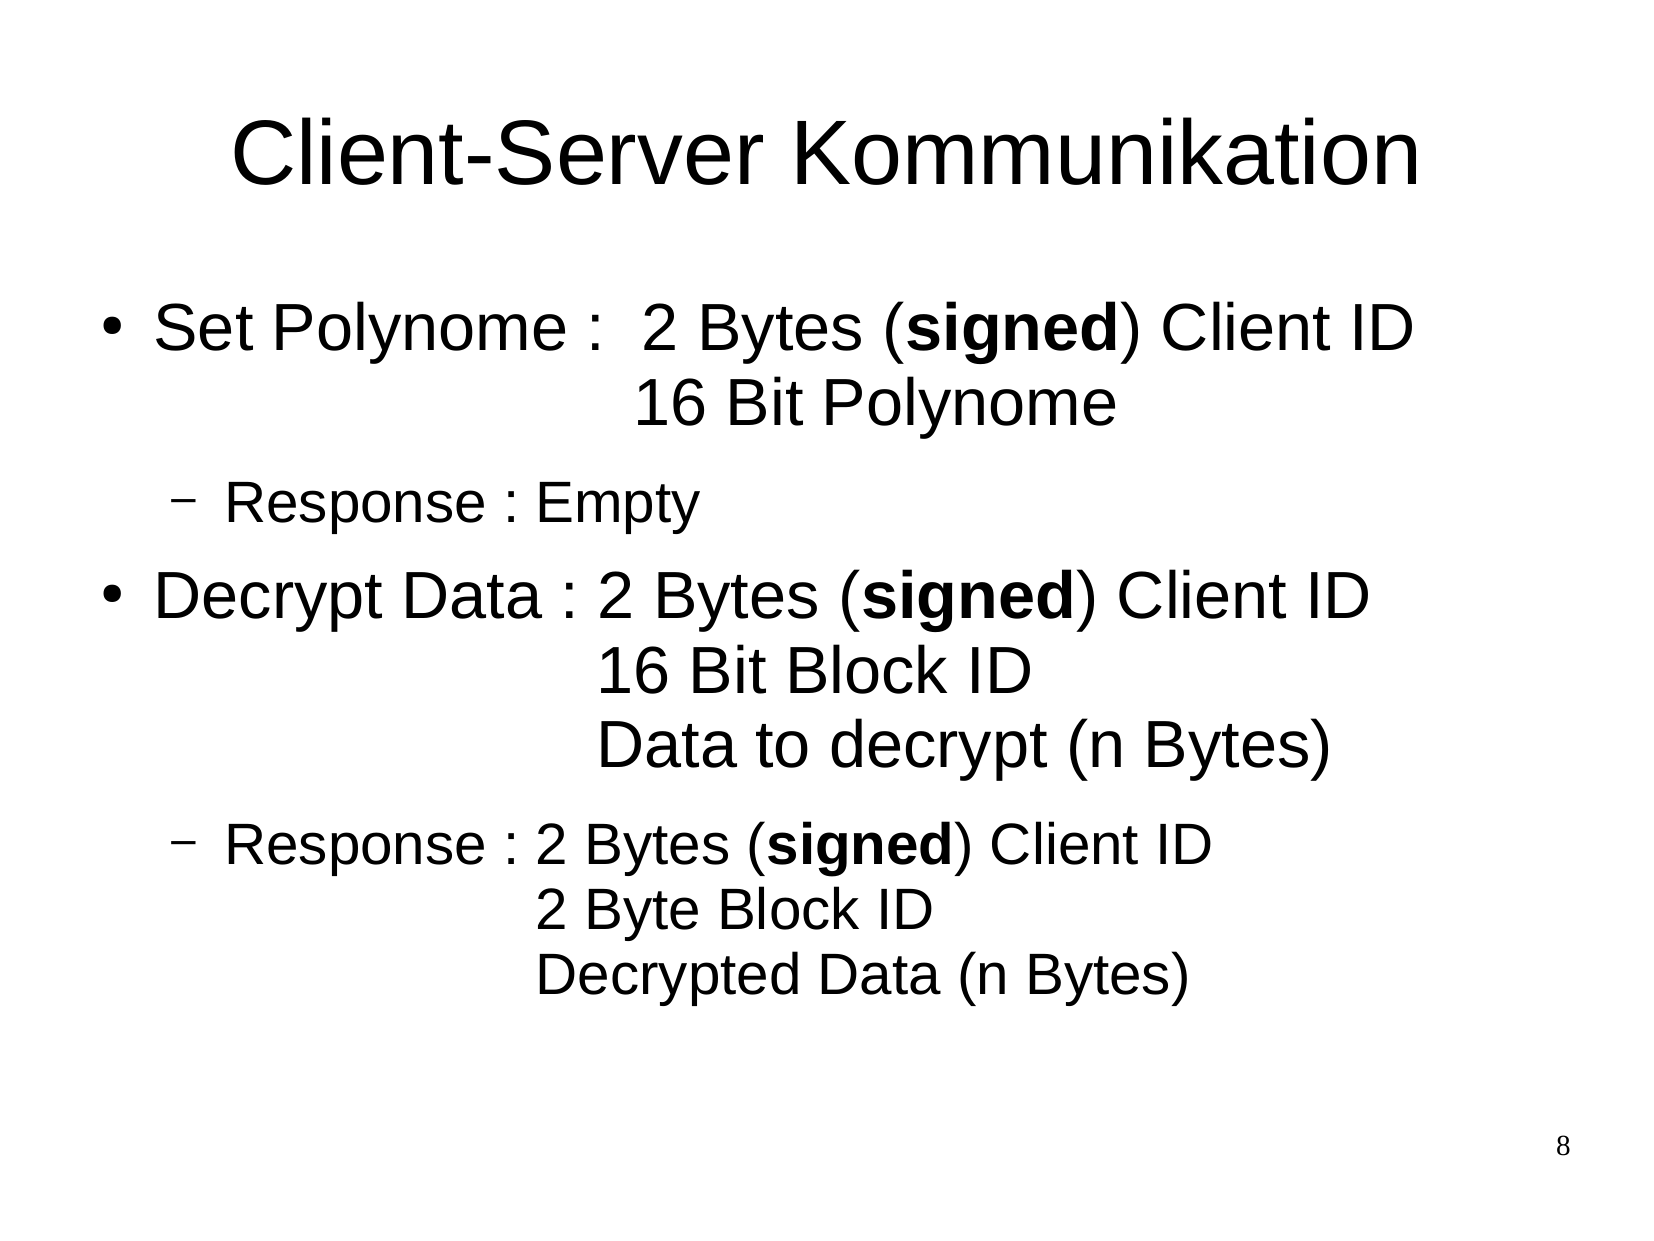

# Client-Server Kommunikation
Set Polynome : 2 Bytes (signed) Client ID
						 16 Bit Polynome
Response : Empty
Decrypt Data : 2 Bytes (signed) Client ID
						16 Bit Block ID
						Data to decrypt (n Bytes)
Response : 2 Bytes (signed) Client ID
				 2 Byte Block ID
				 Decrypted Data (n Bytes)
8